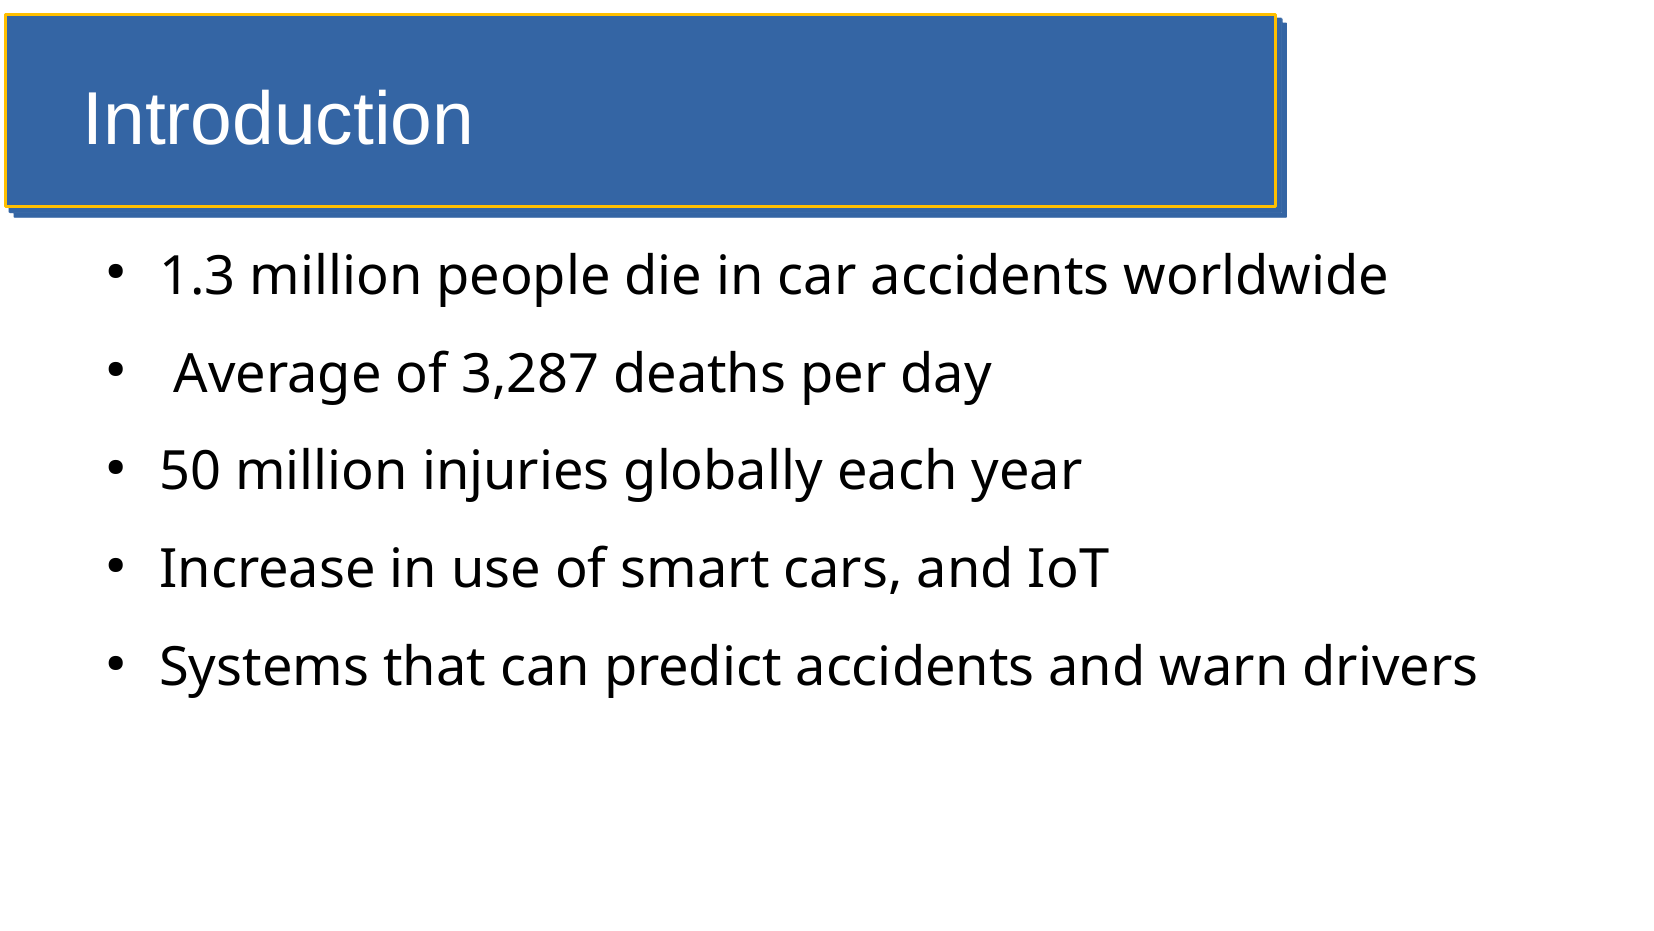

# Introduction
1.3 million people die in car accidents worldwide
 Average of 3,287 deaths per day
50 million injuries globally each year
Increase in use of smart cars, and IoT
Systems that can predict accidents and warn drivers